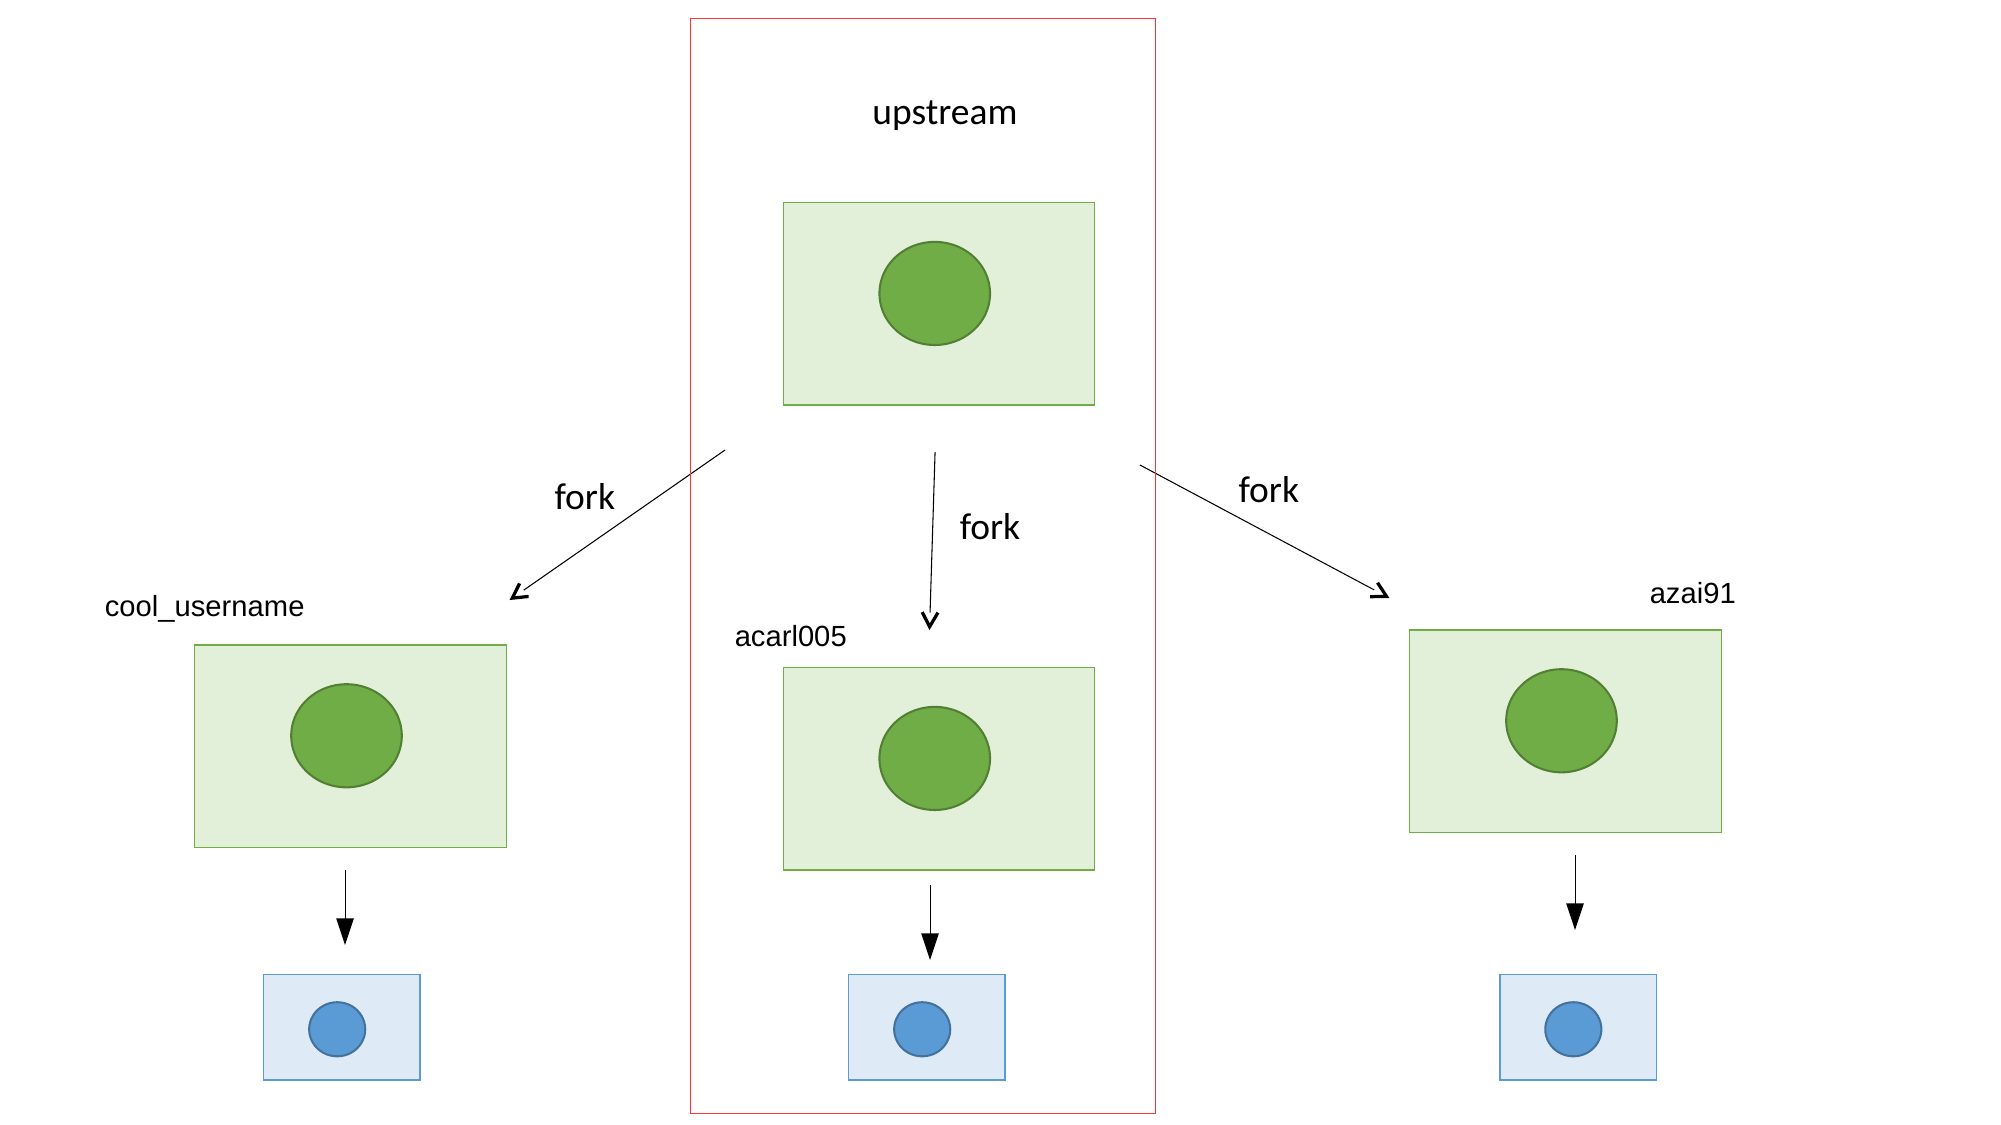

upstream
fork
fork
fork
azai91
cool_username
acarl005